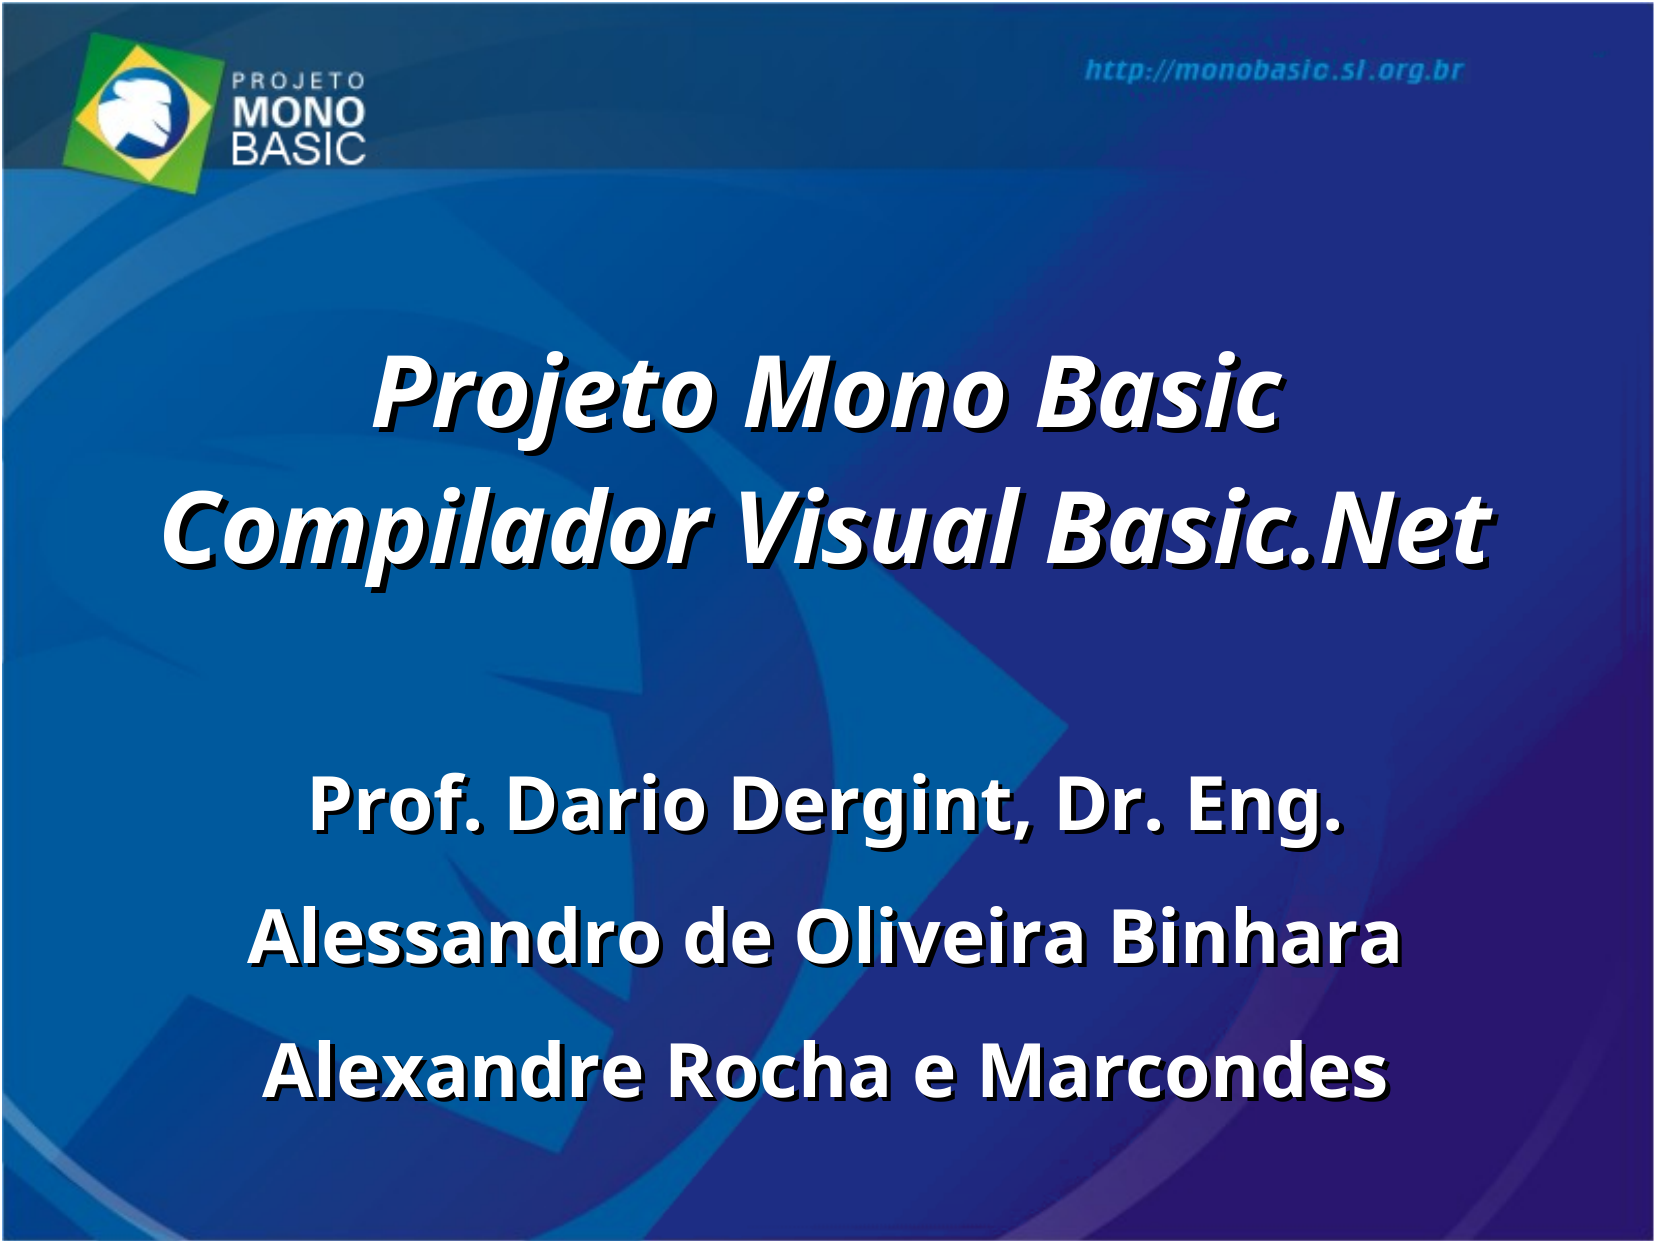

Projeto Mono Basic
Compilador Visual Basic.Net
Prof. Dario Dergint, Dr. Eng.
Alessandro de Oliveira Binhara
Alexandre Rocha e Marcondes